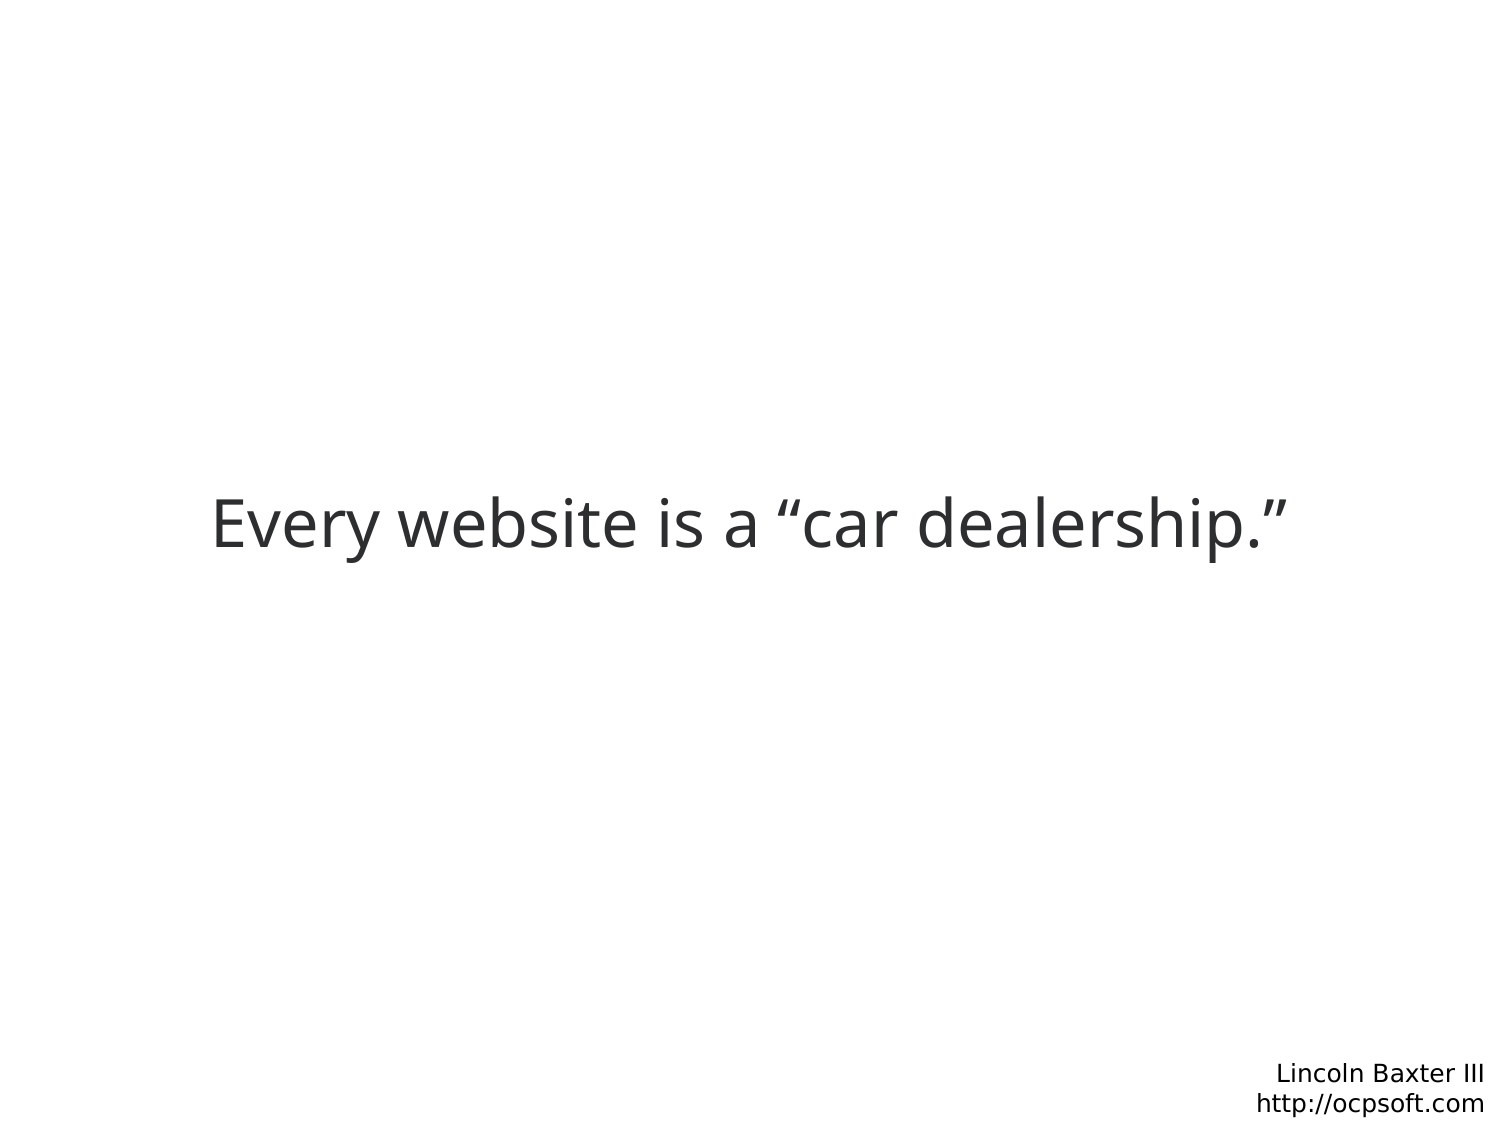

# Every website is a “car dealership.”